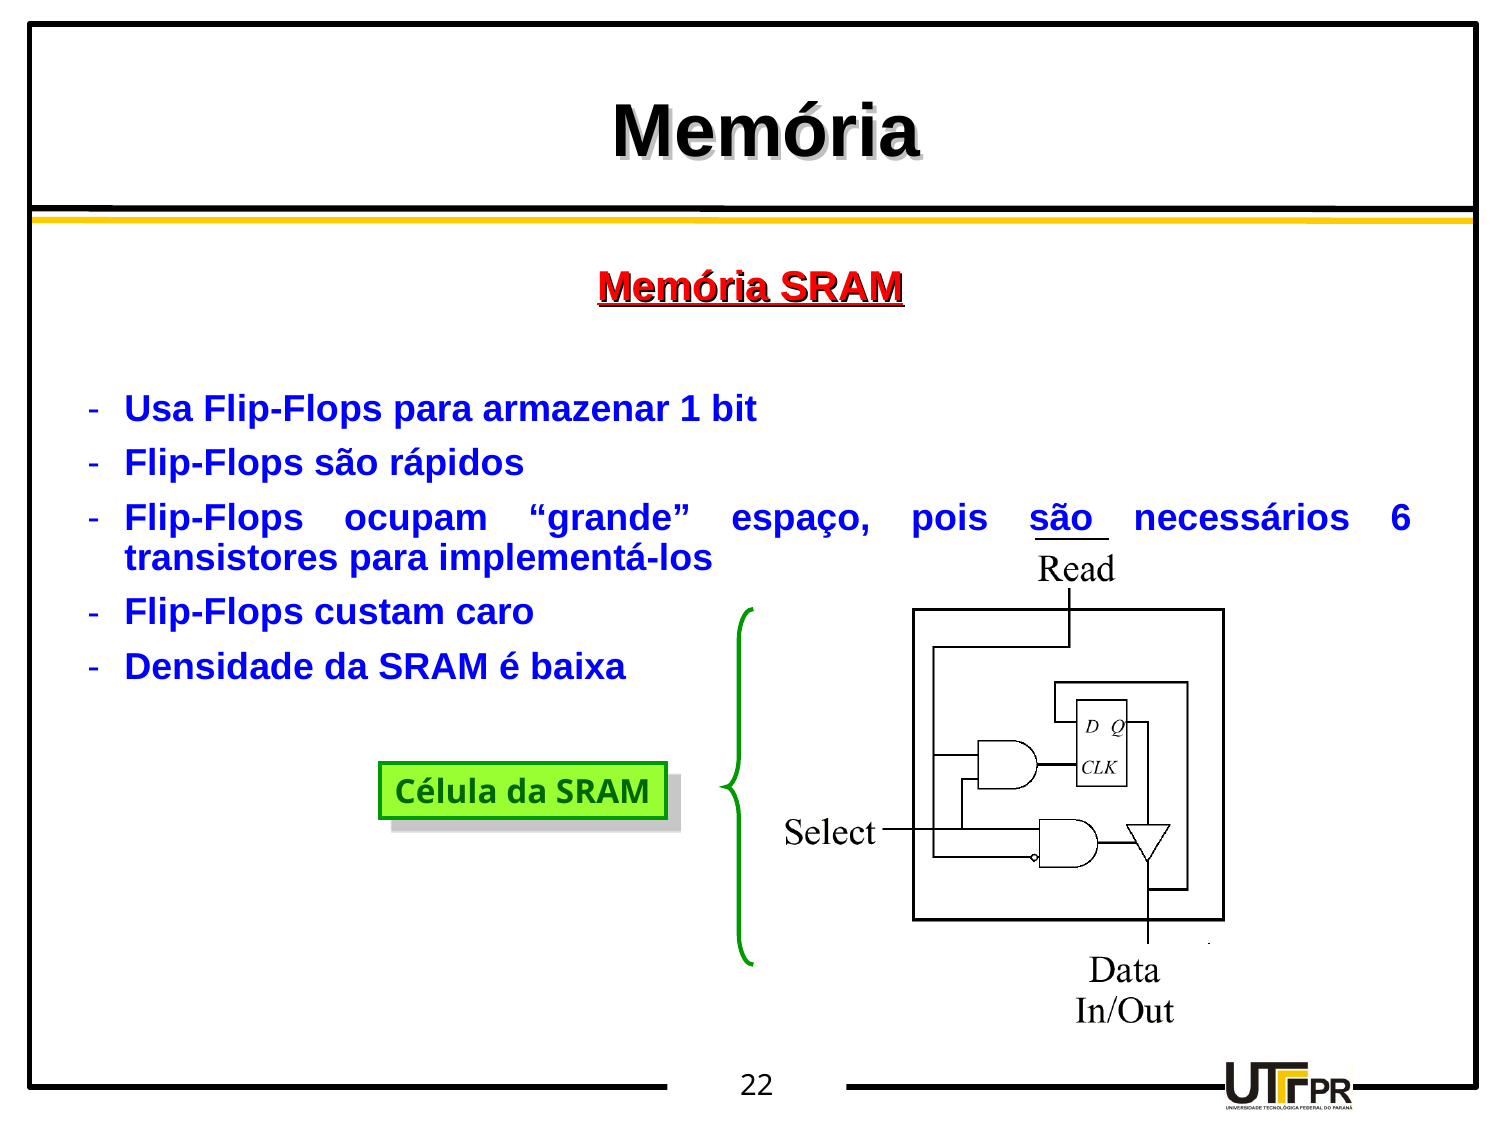

Memória
# Memória SRAM
Usa Flip-Flops para armazenar 1 bit
Flip-Flops são rápidos
Flip-Flops ocupam “grande” espaço, pois são necessários 6 transistores para implementá-los
Flip-Flops custam caro
Densidade da SRAM é baixa
Célula da SRAM